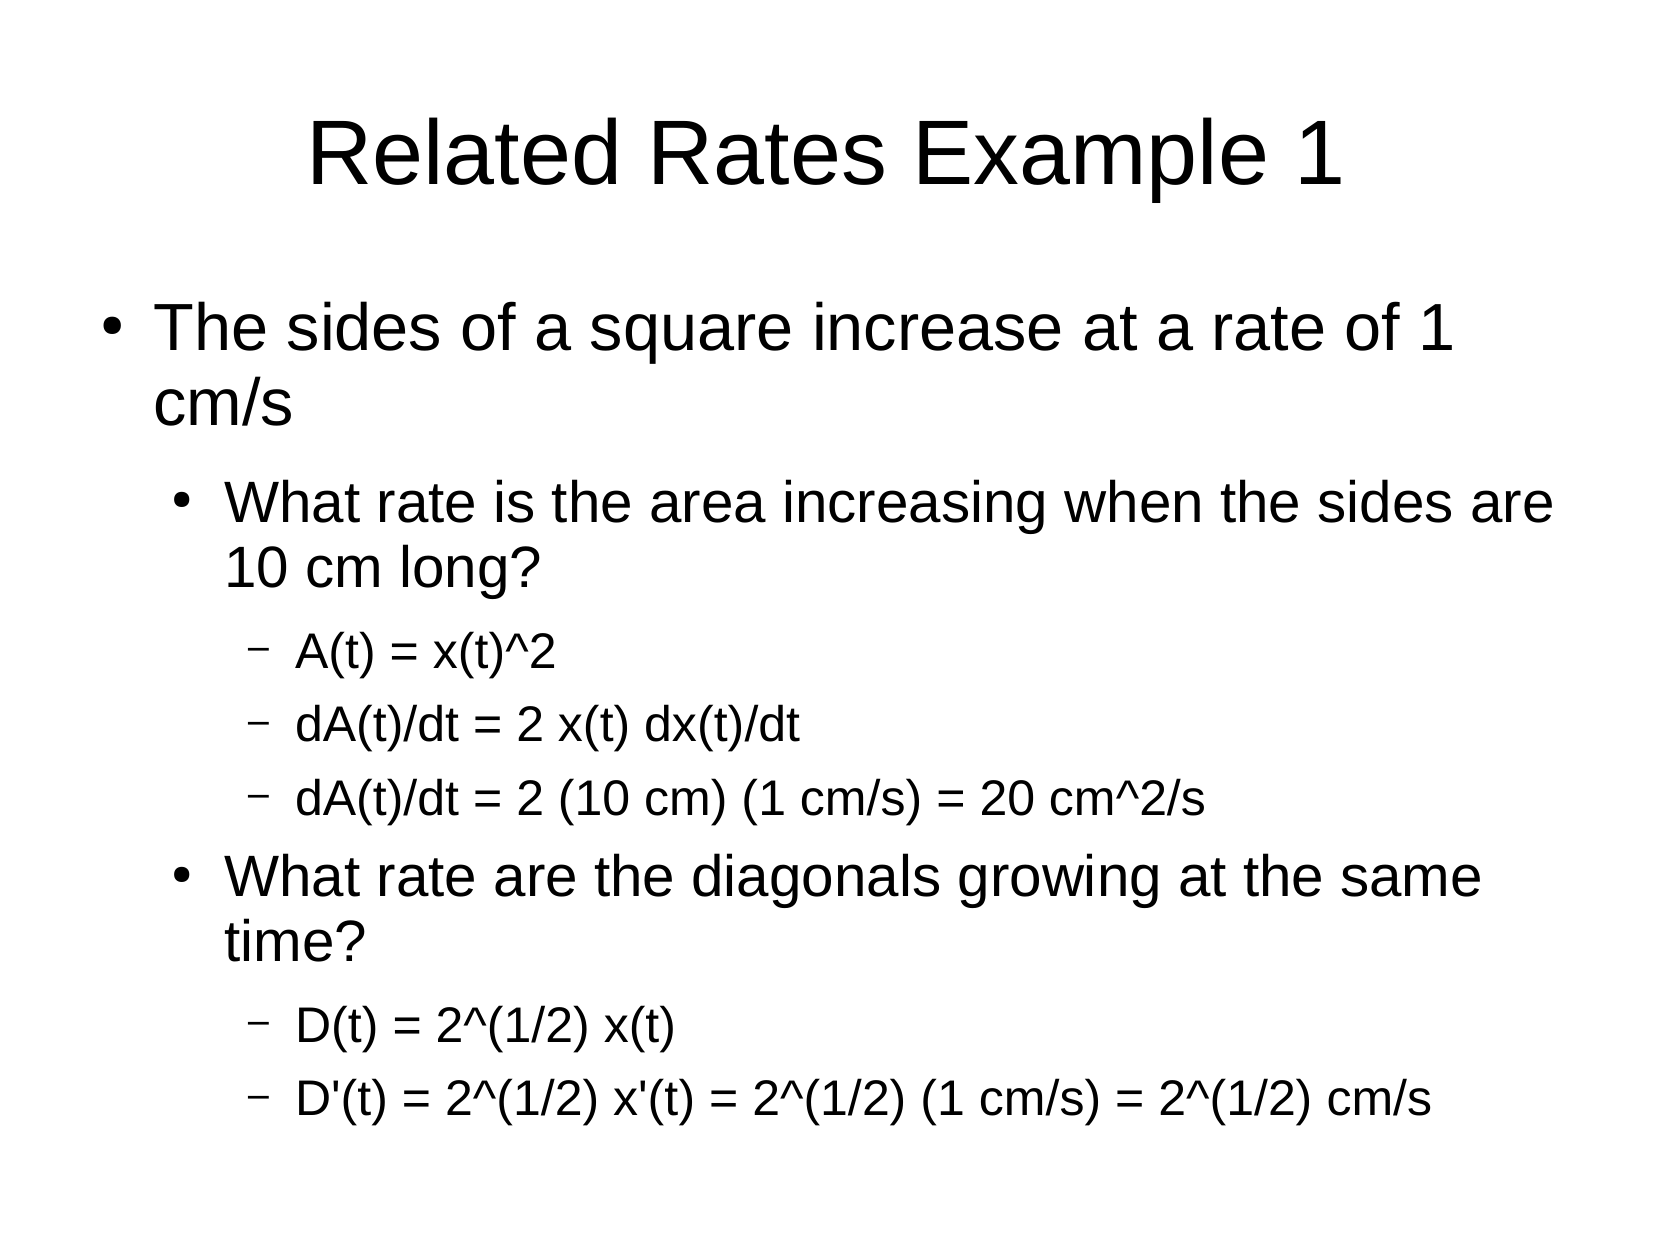

# Related Rates Example 1
The sides of a square increase at a rate of 1 cm/s
What rate is the area increasing when the sides are 10 cm long?
A(t) = x(t)^2
dA(t)/dt = 2 x(t) dx(t)/dt
dA(t)/dt = 2 (10 cm) (1 cm/s) = 20 cm^2/s
What rate are the diagonals growing at the same time?
D(t) = 2^(1/2) x(t)
D'(t) = 2^(1/2) x'(t) = 2^(1/2) (1 cm/s) = 2^(1/2) cm/s